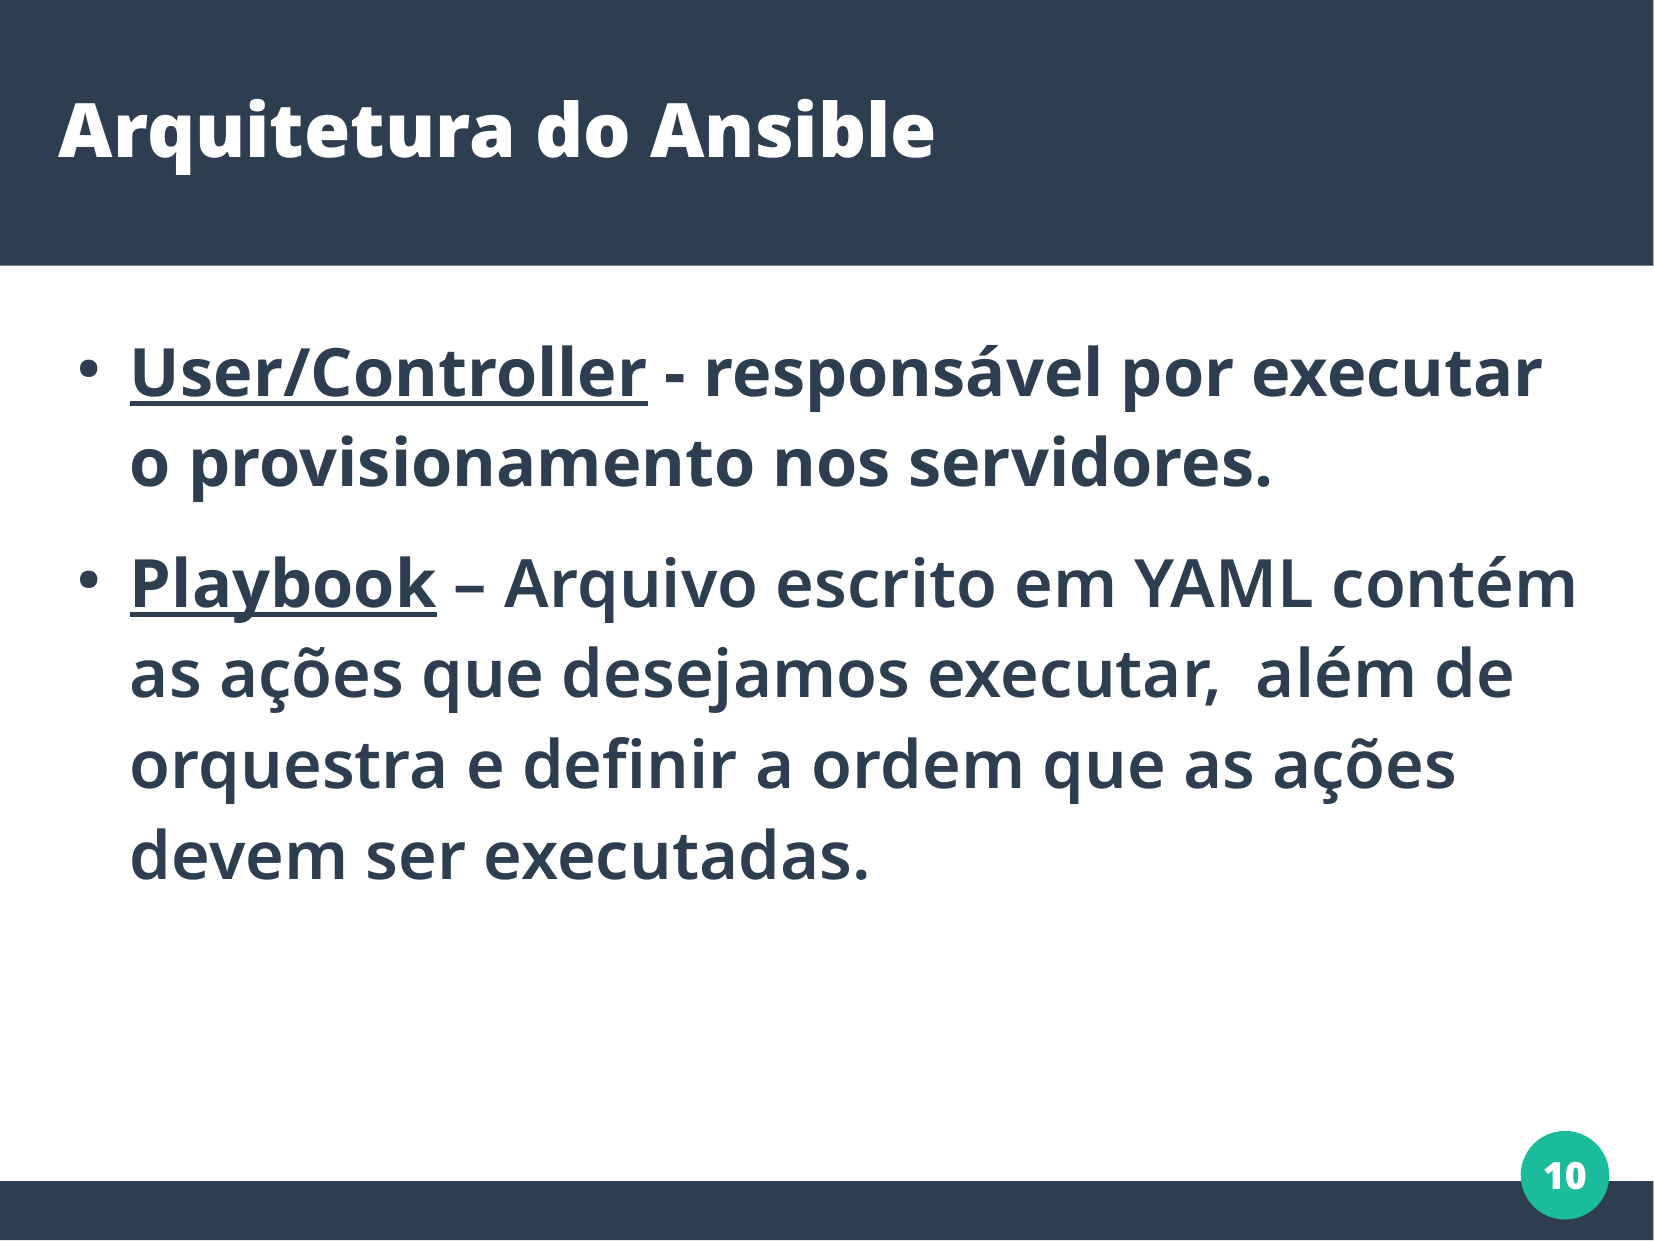

# Arquitetura do Ansible
User/Controller - responsável por executar o provisionamento nos servidores.
Playbook – Arquivo escrito em YAML contém as ações que desejamos executar, além de orquestra e definir a ordem que as ações devem ser executadas.
10